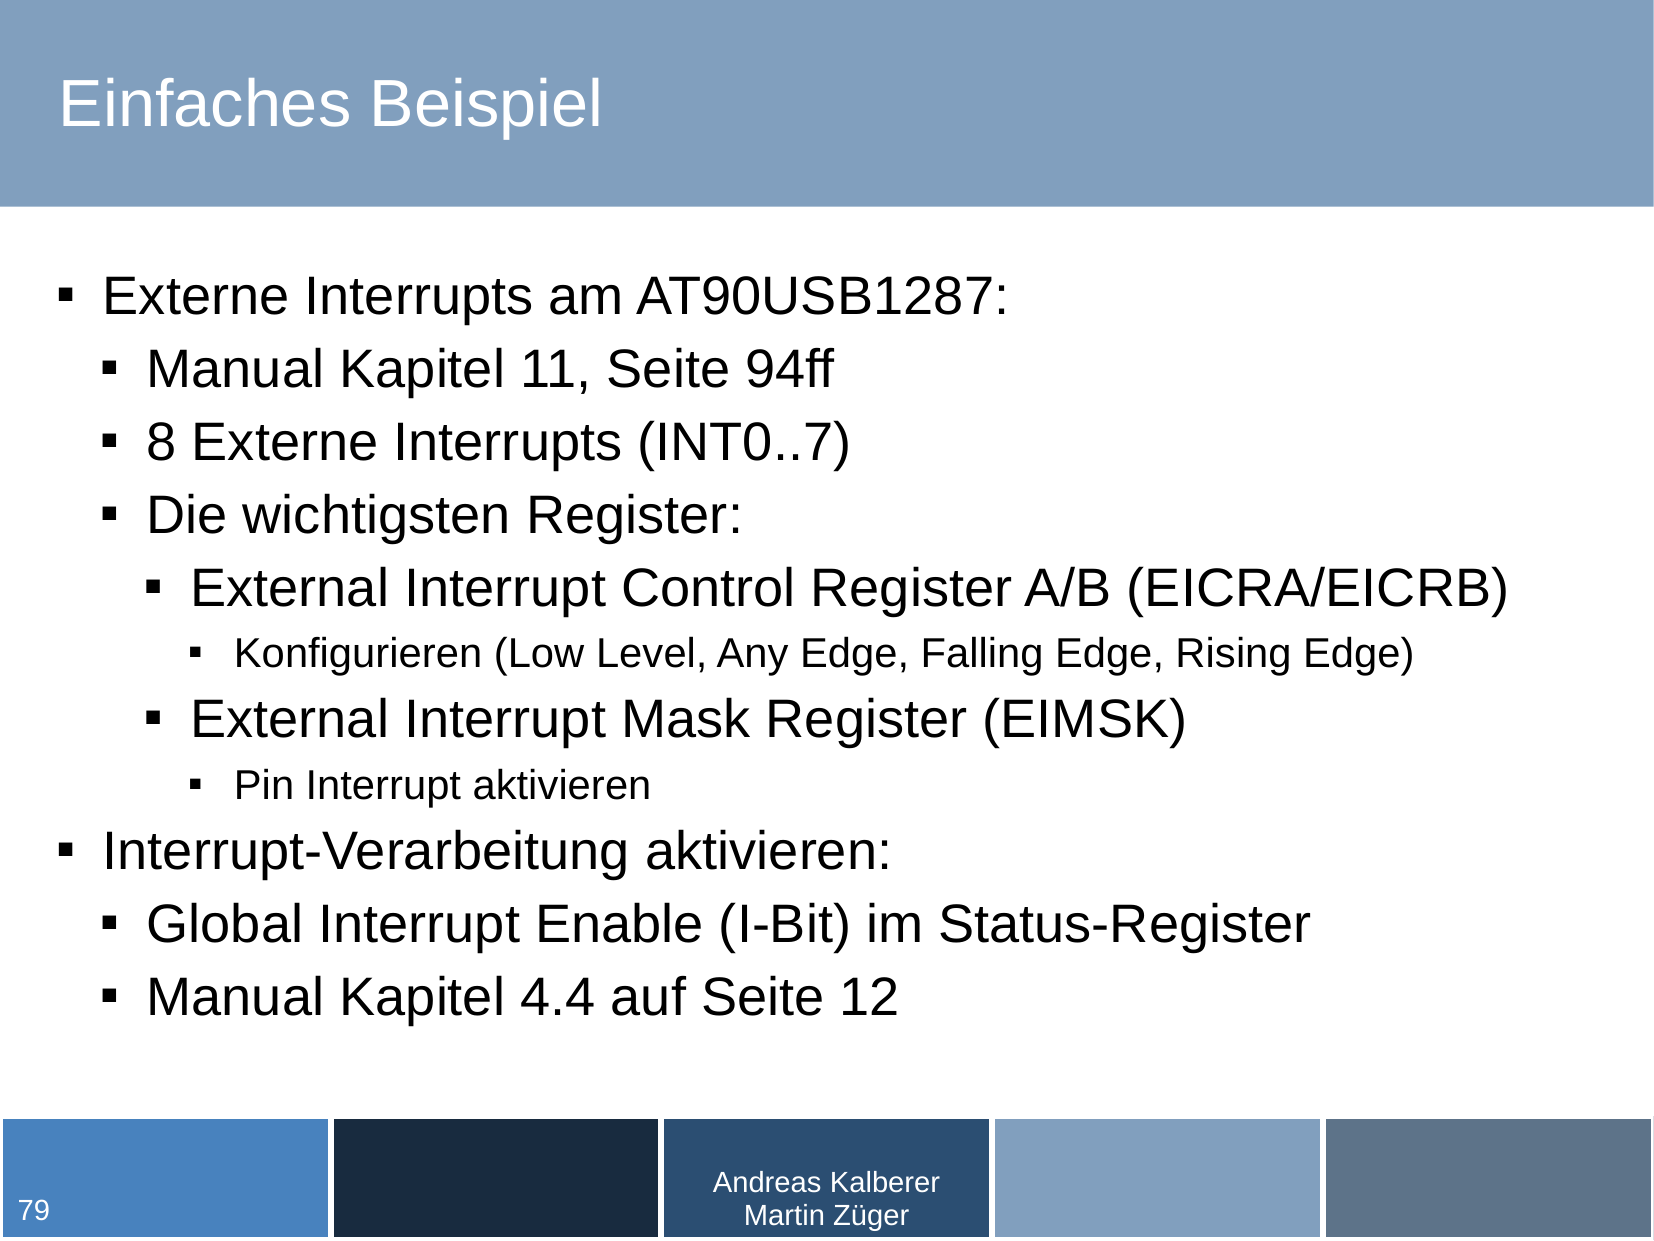

# Einfaches Beispiel
Externe Interrupts am AT90USB1287:
Manual Kapitel 11, Seite 94ff
8 Externe Interrupts (INT0..7)
Die wichtigsten Register:
External Interrupt Control Register A/B (EICRA/EICRB)
Konfigurieren (Low Level, Any Edge, Falling Edge, Rising Edge)
External Interrupt Mask Register (EIMSK)
Pin Interrupt aktivieren
Interrupt-Verarbeitung aktivieren:
Global Interrupt Enable (I-Bit) im Status-Register
Manual Kapitel 4.4 auf Seite 12
LibreOffice Productivity Suite
79